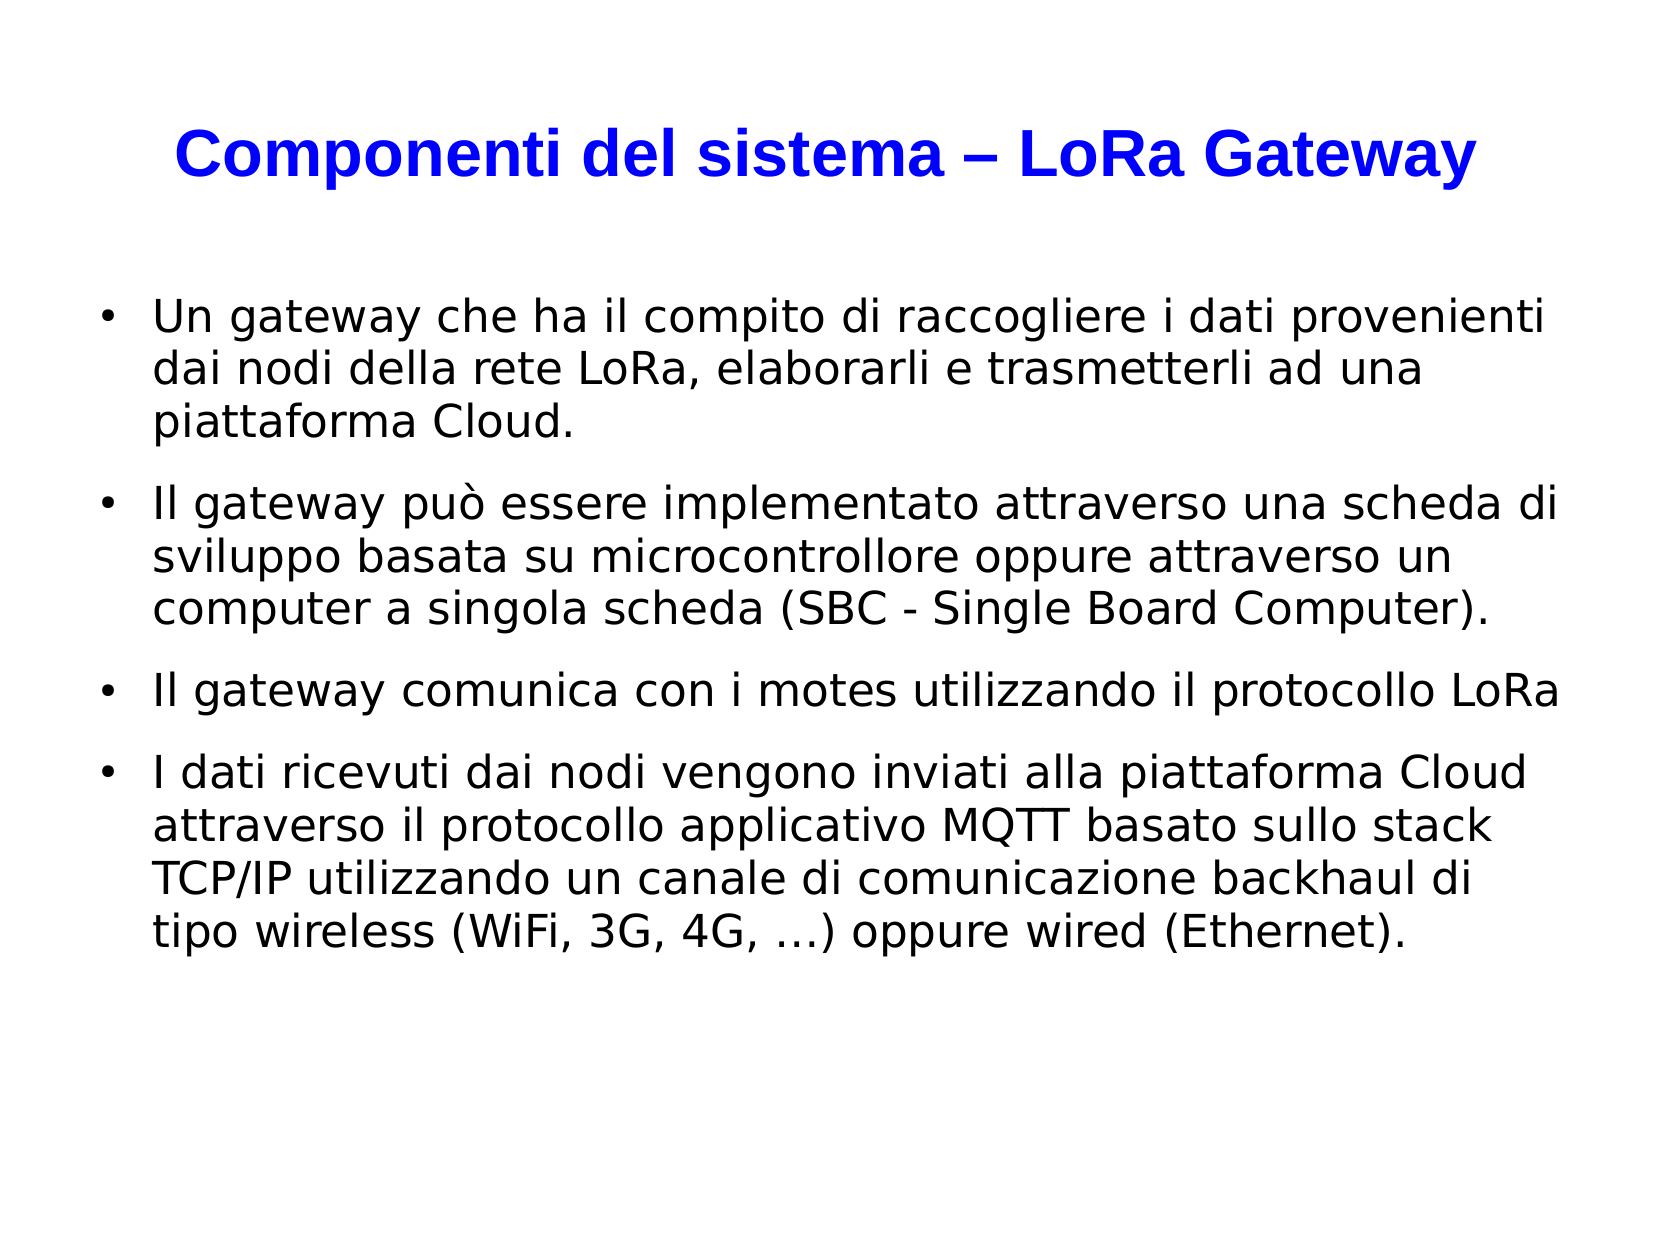

# Componenti del sistema – LoRa Gateway
Un gateway che ha il compito di raccogliere i dati provenienti dai nodi della rete LoRa, elaborarli e trasmetterli ad una piattaforma Cloud.
Il gateway può essere implementato attraverso una scheda di sviluppo basata su microcontrollore oppure attraverso un computer a singola scheda (SBC - Single Board Computer).
Il gateway comunica con i motes utilizzando il protocollo LoRa
I dati ricevuti dai nodi vengono inviati alla piattaforma Cloud attraverso il protocollo applicativo MQTT basato sullo stack TCP/IP utilizzando un canale di comunicazione backhaul di tipo wireless (WiFi, 3G, 4G, …) oppure wired (Ethernet).